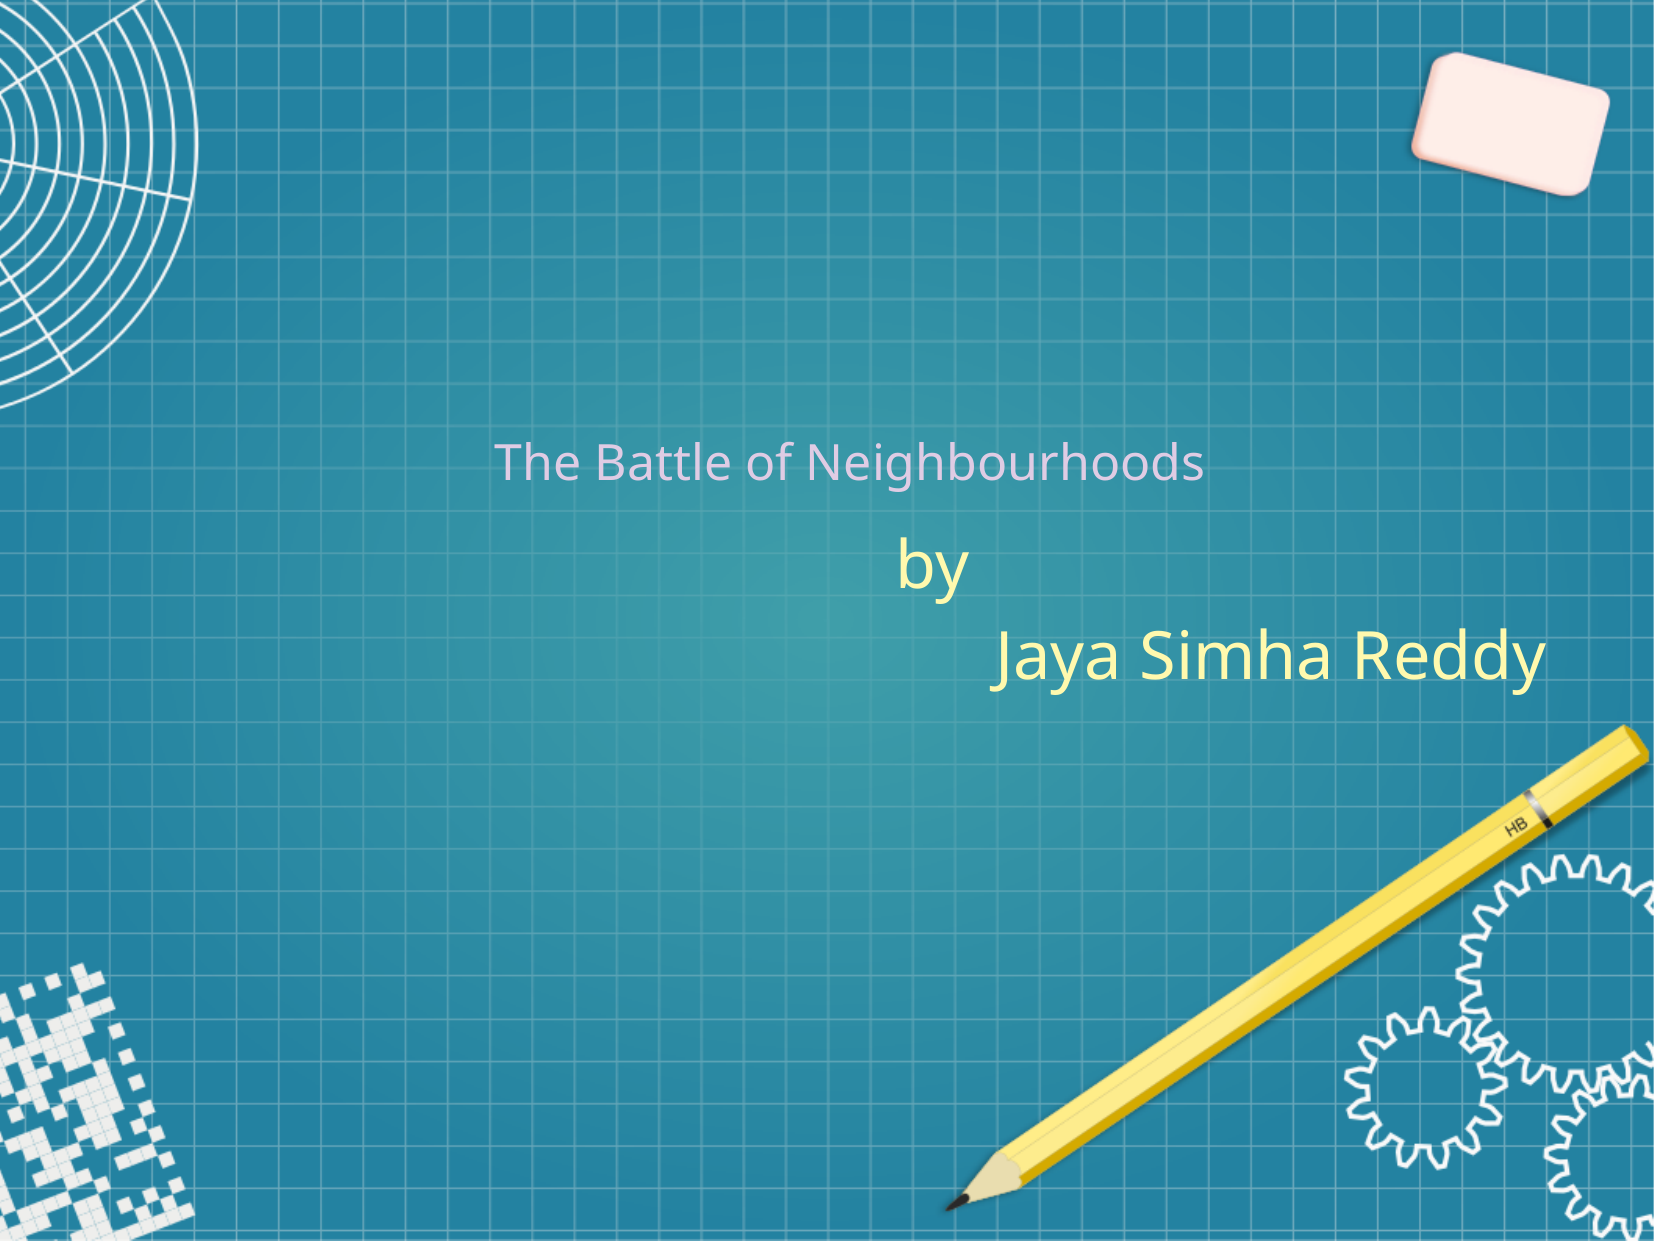

by
Jaya Simha Reddy
# The Battle of Neighbourhoods